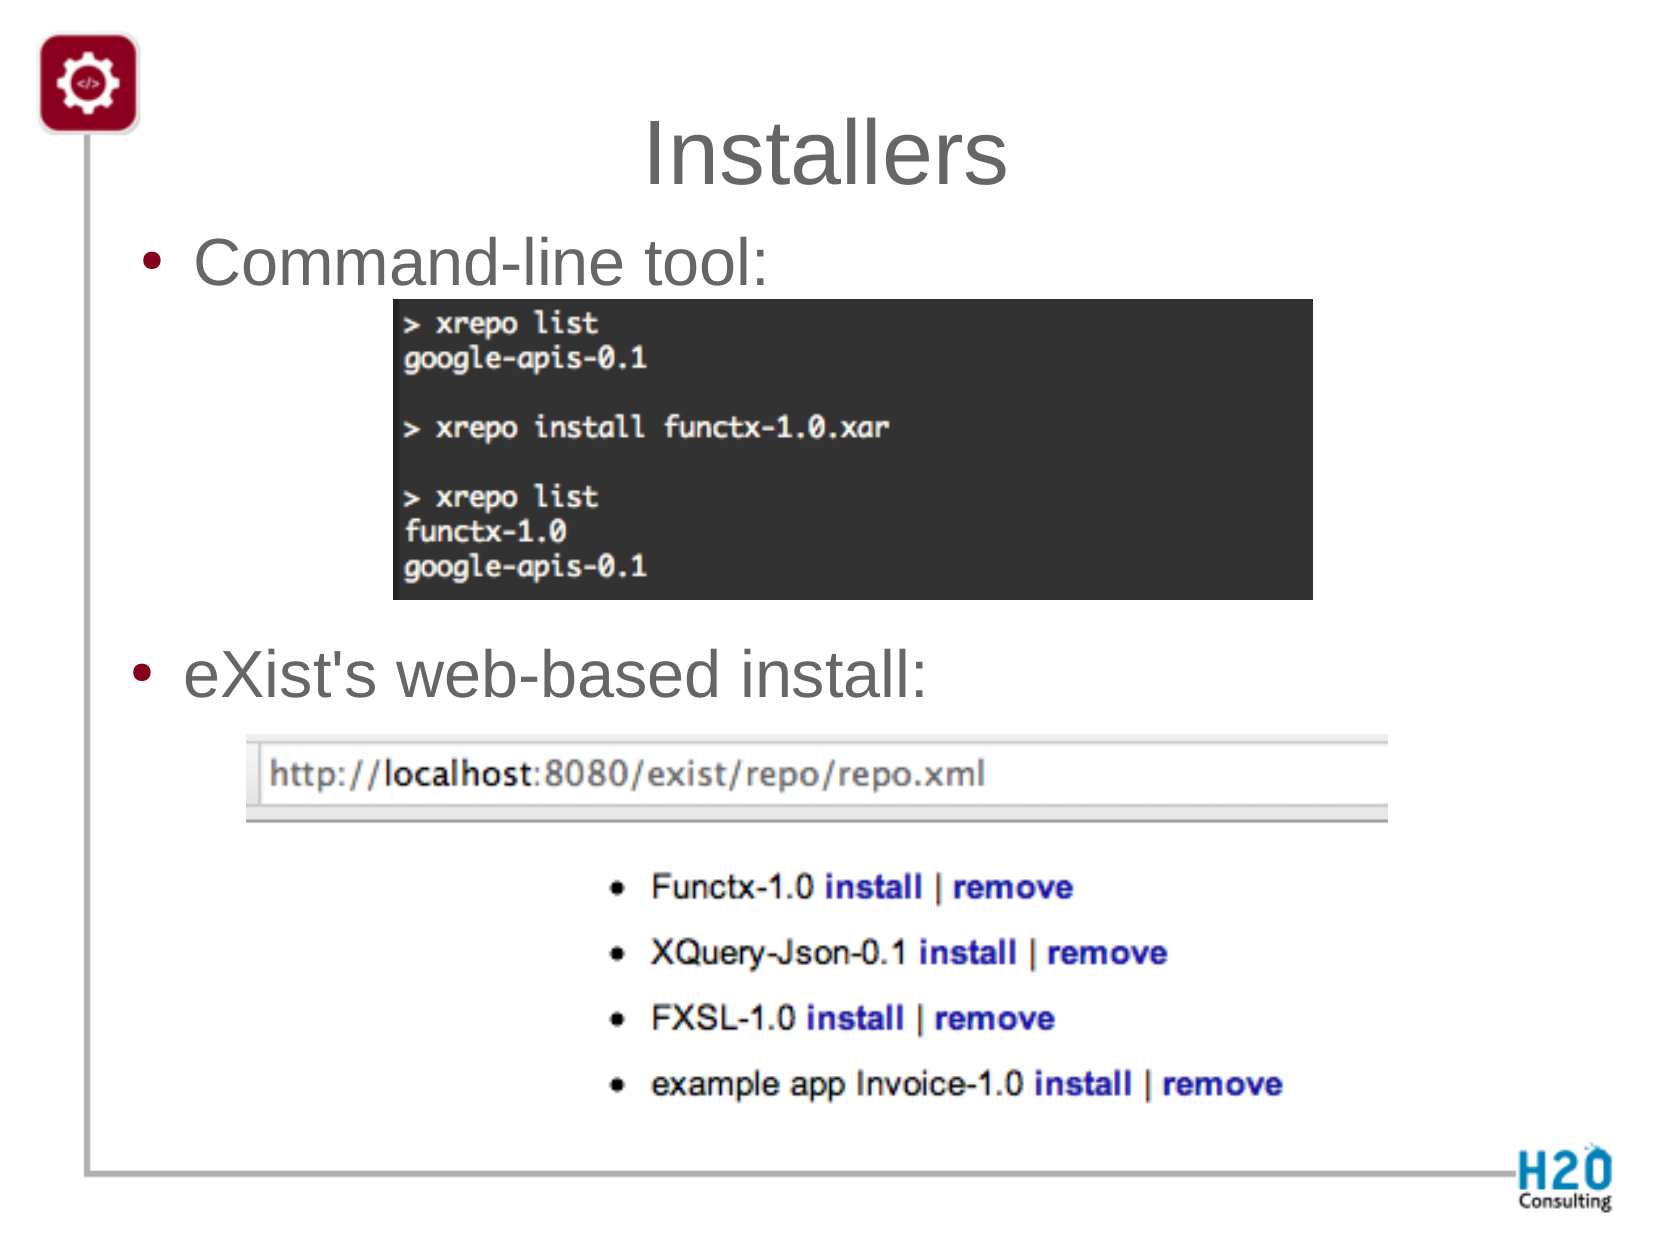

# Installers
Command-line tool:
eXist's web-based install: